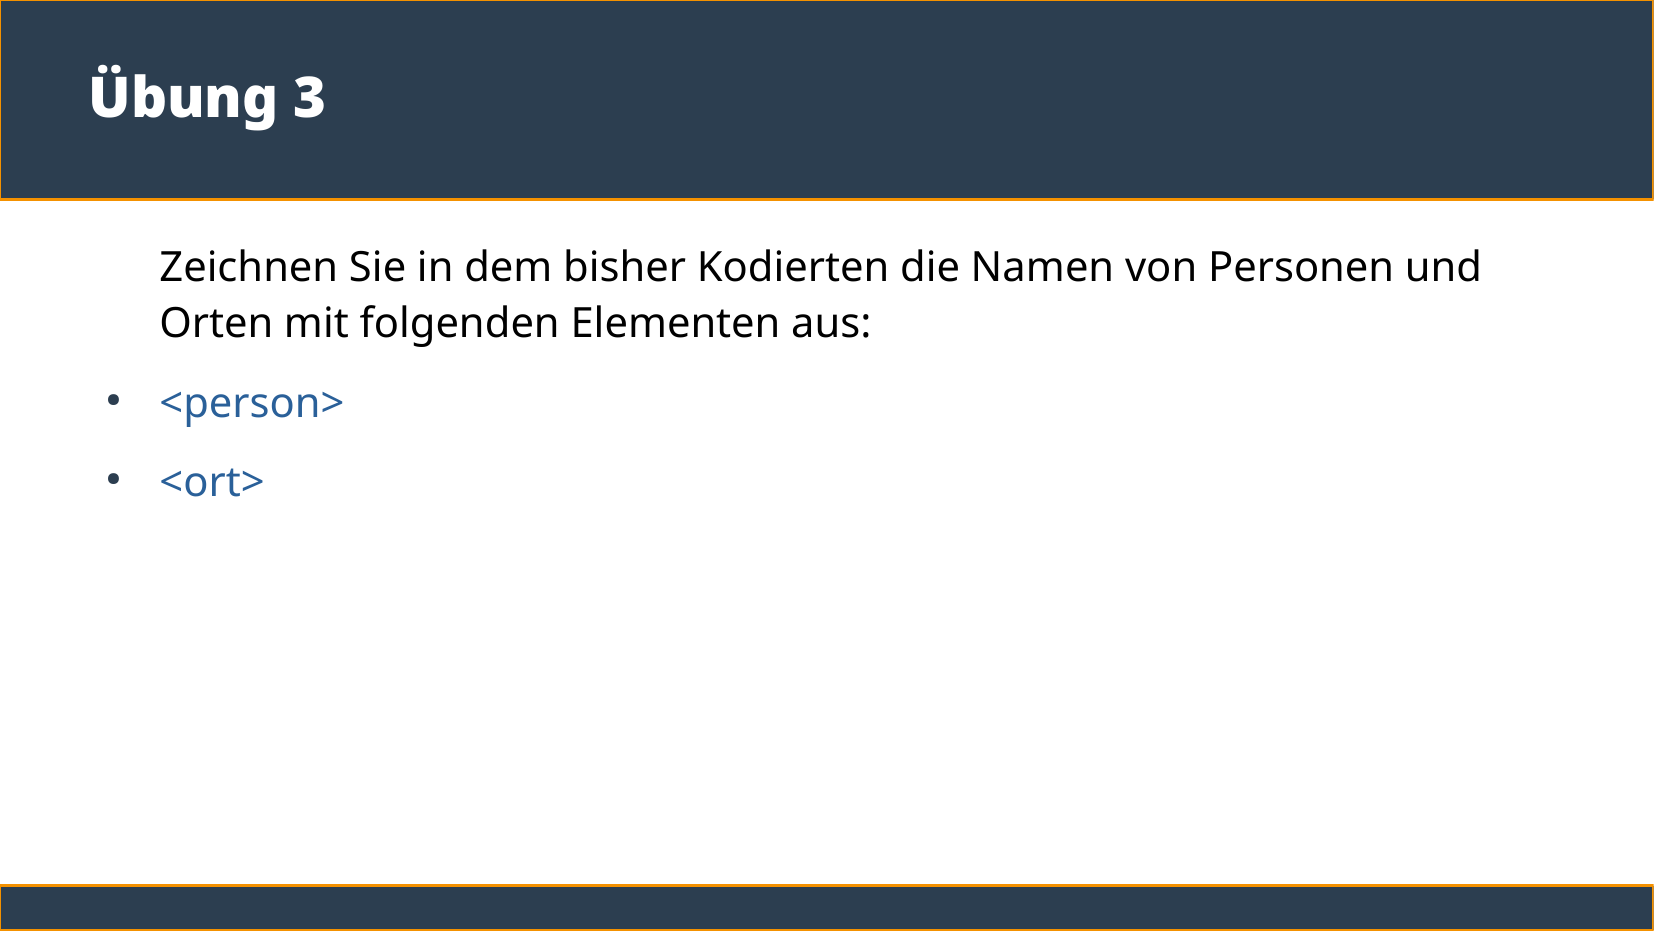

# Übung 3
Zeichnen Sie in dem bisher Kodierten die Namen von Personen und Orten mit folgenden Elementen aus:
<person>
<ort>